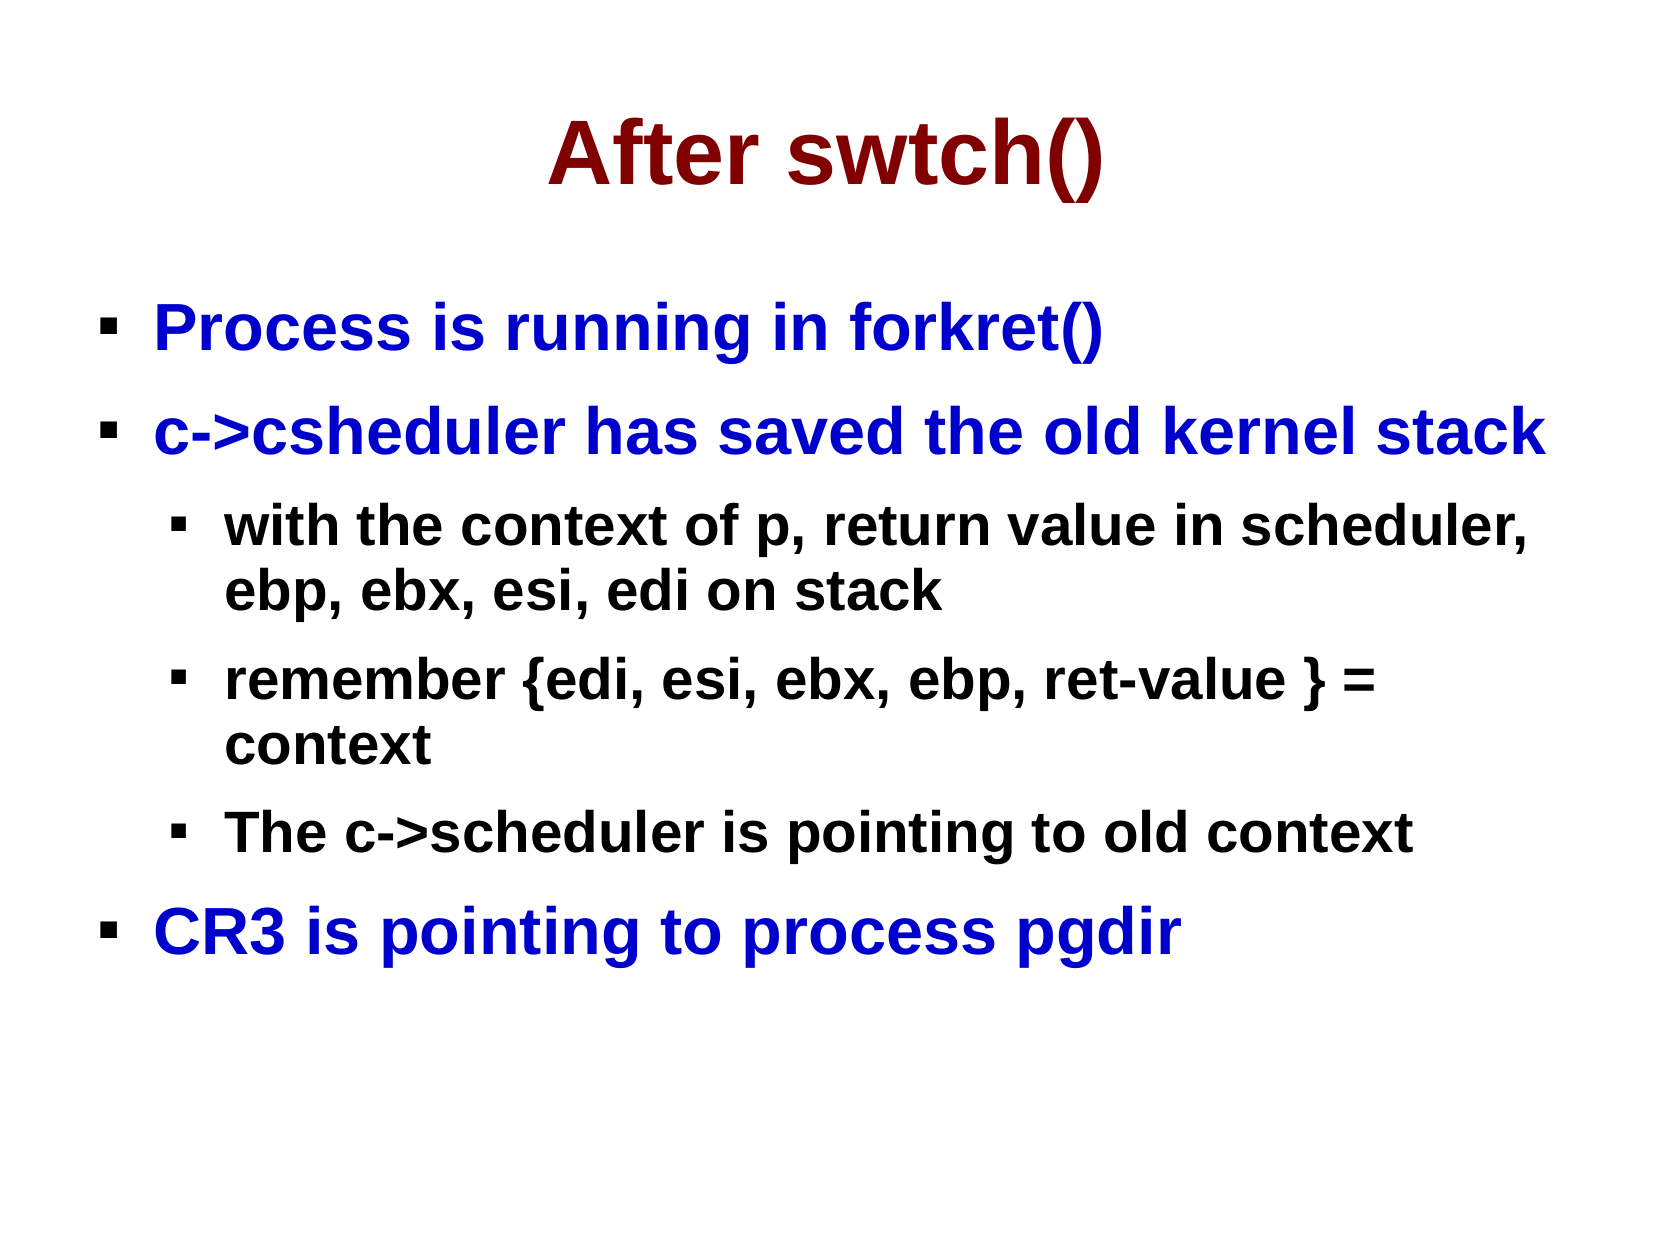

# After swtch()
Process is running in forkret()
c->csheduler has saved the old kernel stack
with the context of p, return value in scheduler, ebp, ebx, esi, edi on stack
remember {edi, esi, ebx, ebp, ret-value } = context
The c->scheduler is pointing to old context
CR3 is pointing to process pgdir